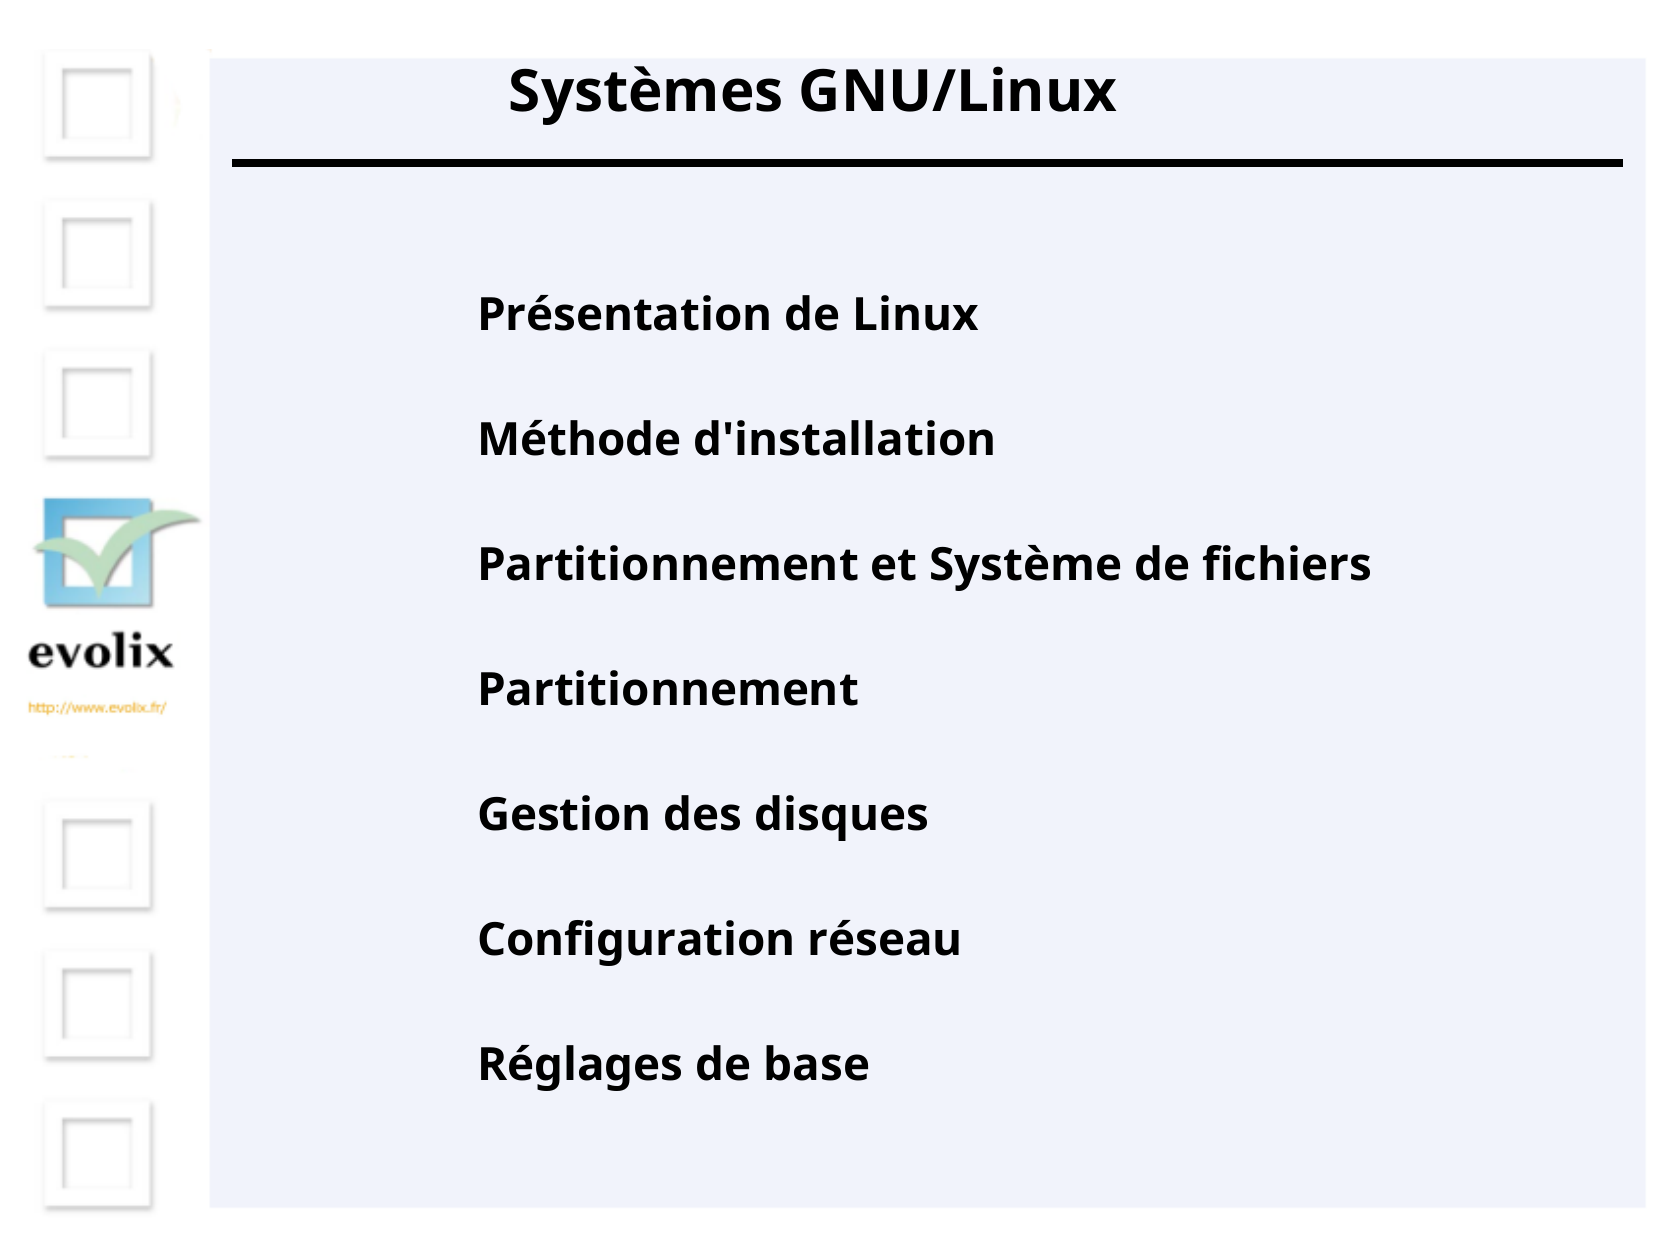

# Systèmes GNU/Linux
	Présentation de Linux
	Méthode d'installation
	Partitionnement et Système de fichiers
	Partitionnement
	Gestion des disques
	Configuration réseau
	Réglages de base